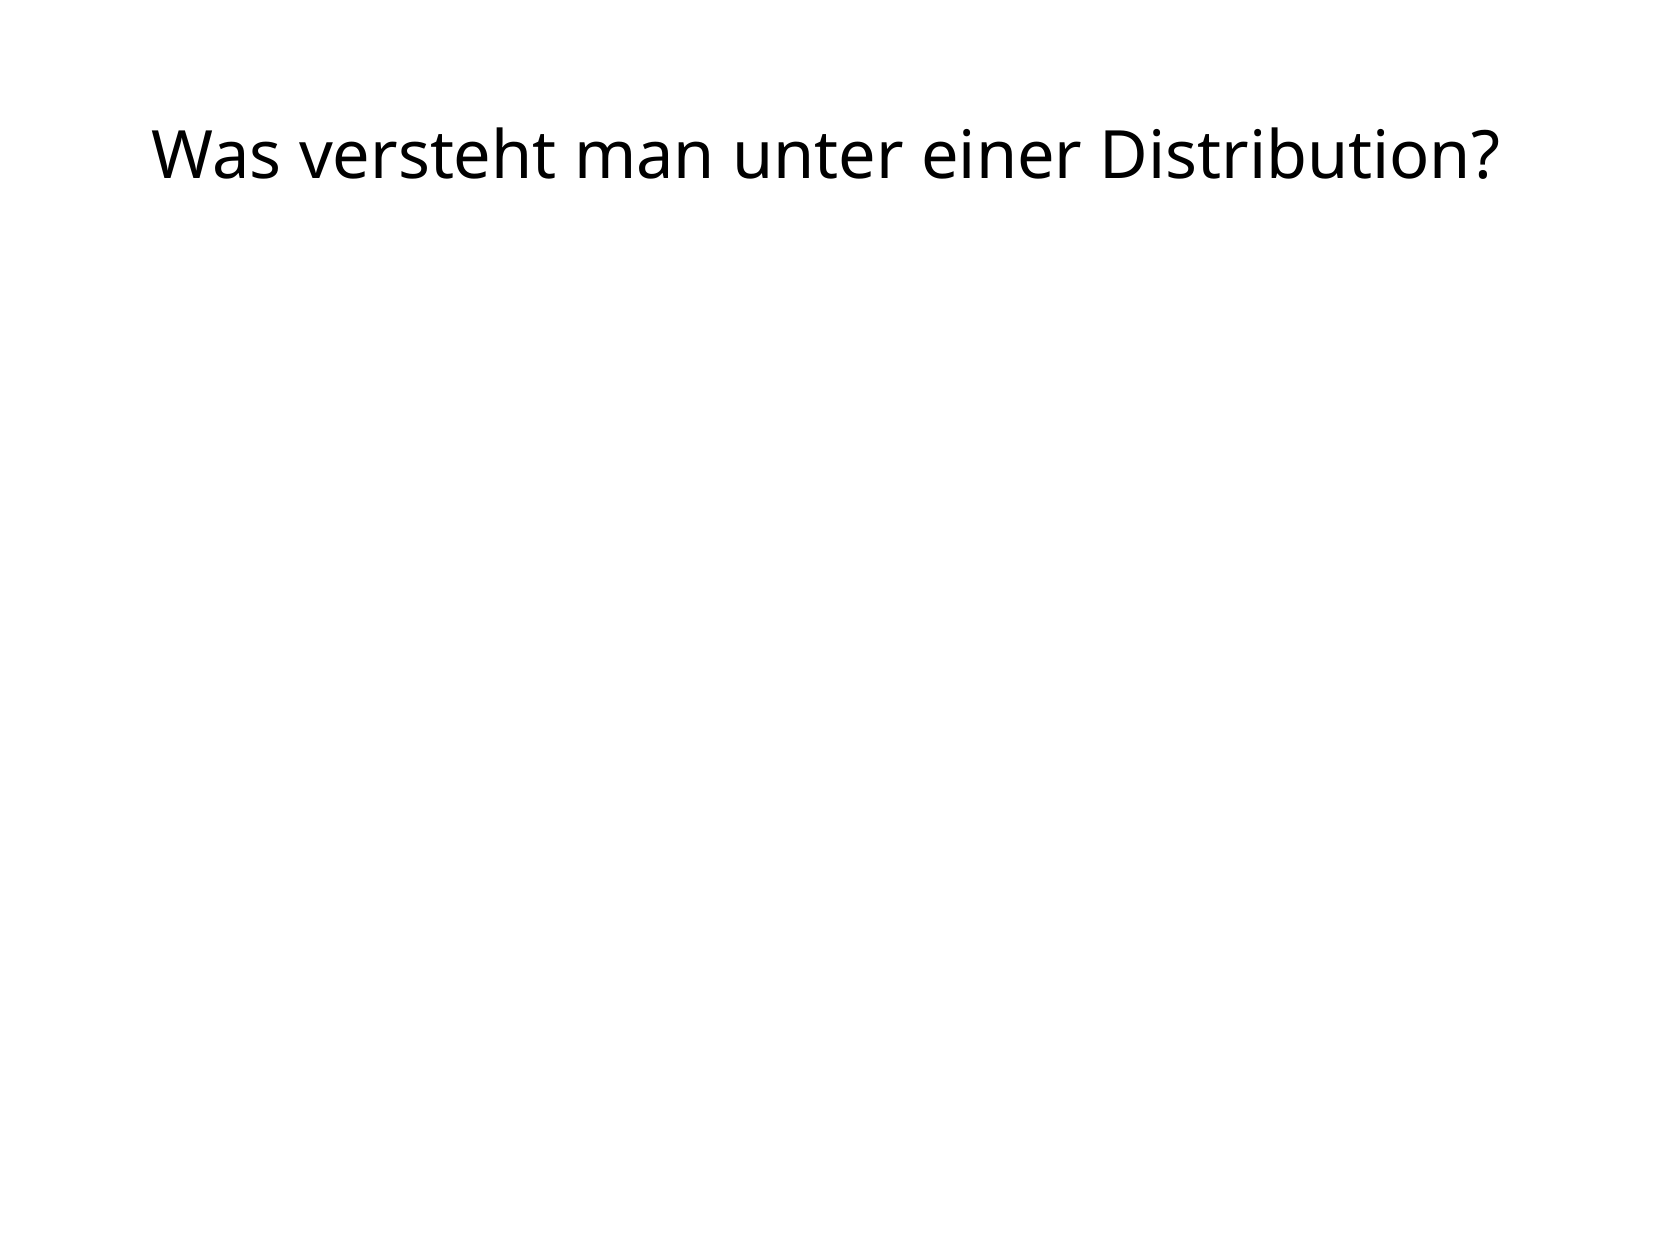

# Was versteht man unter einer Distribution?